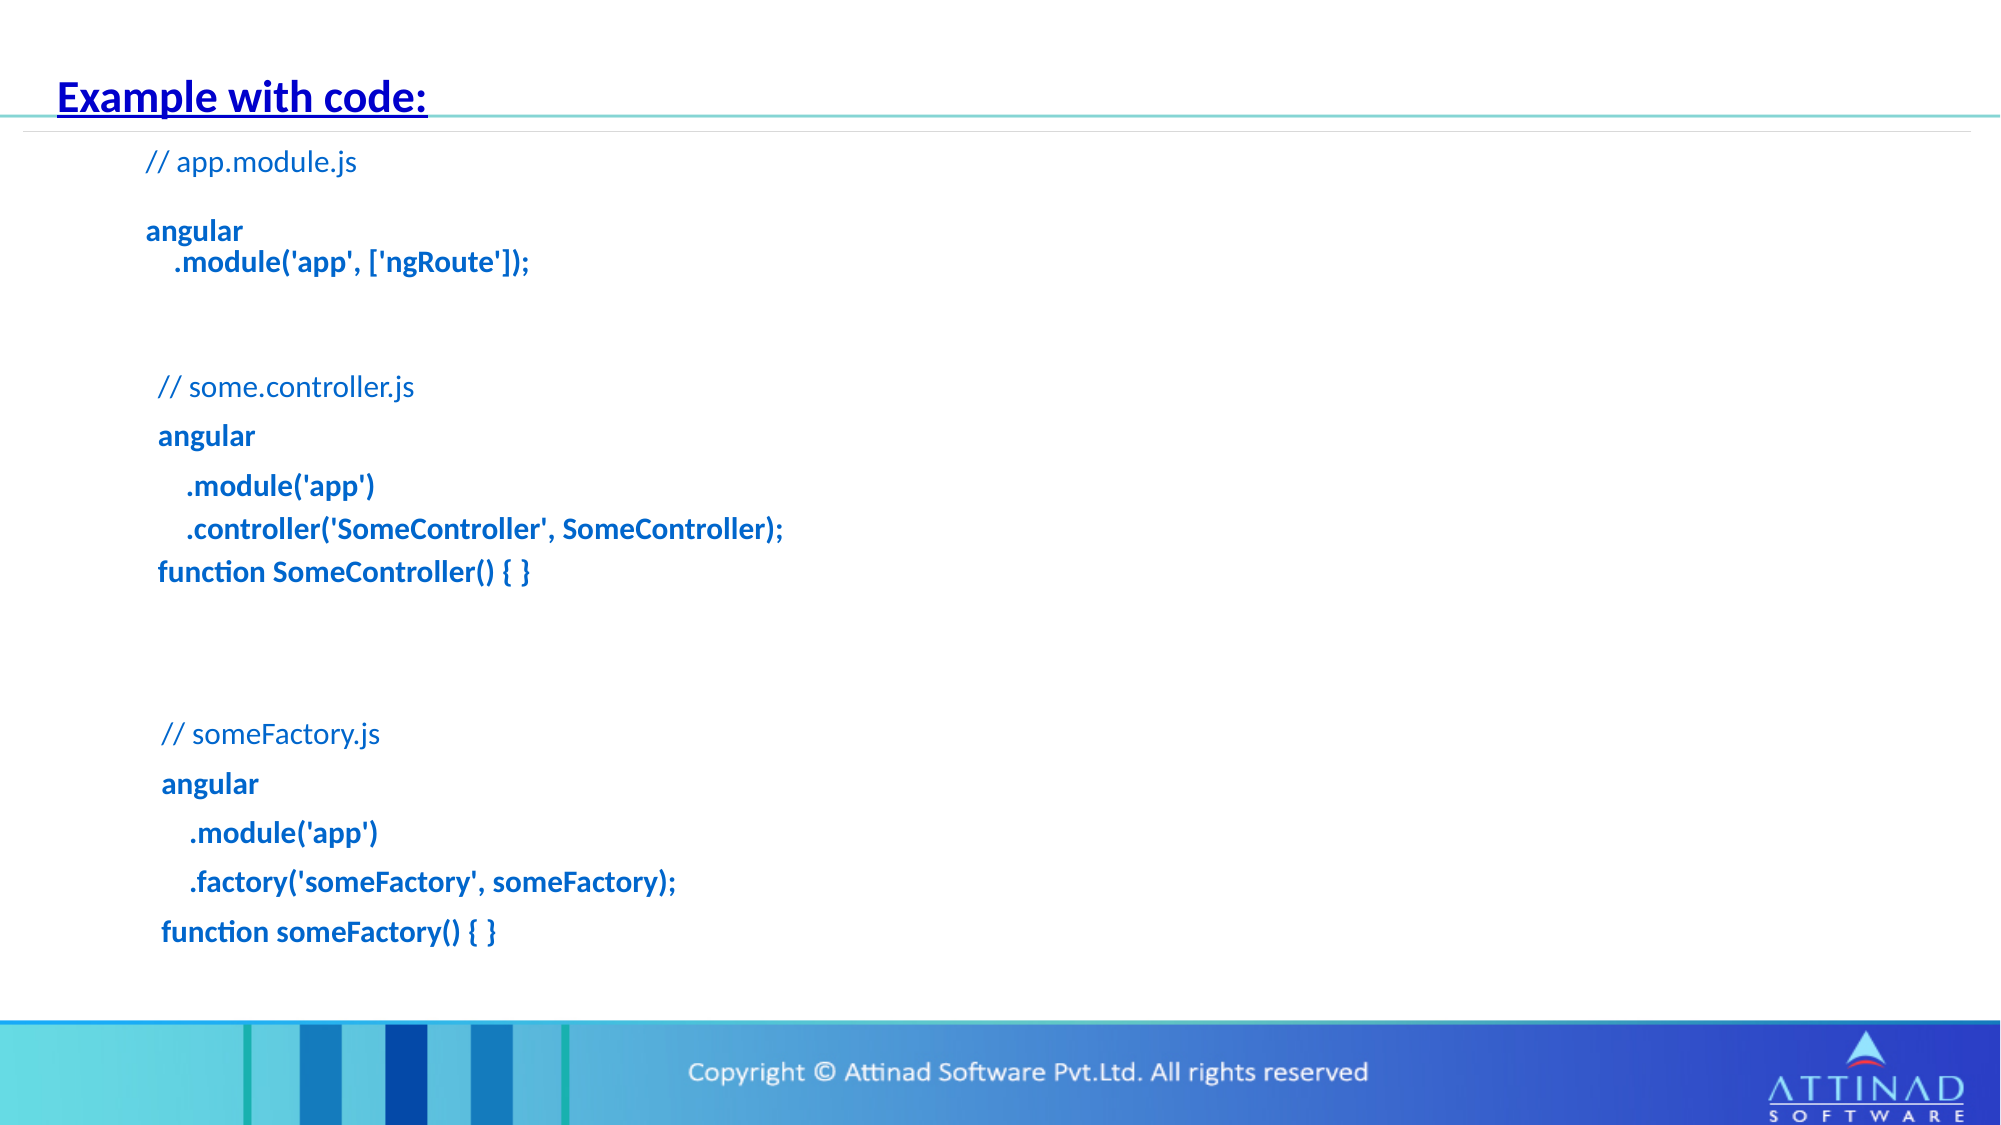

# Example with code:
// app.module.js
angular
 .module('app', ['ngRoute']);
// some.controller.js
angular
 .module('app')
 .controller('SomeController', SomeController);
function SomeController() { }
// someFactory.js
angular
 .module('app')
 .factory('someFactory', someFactory);
function someFactory() { }